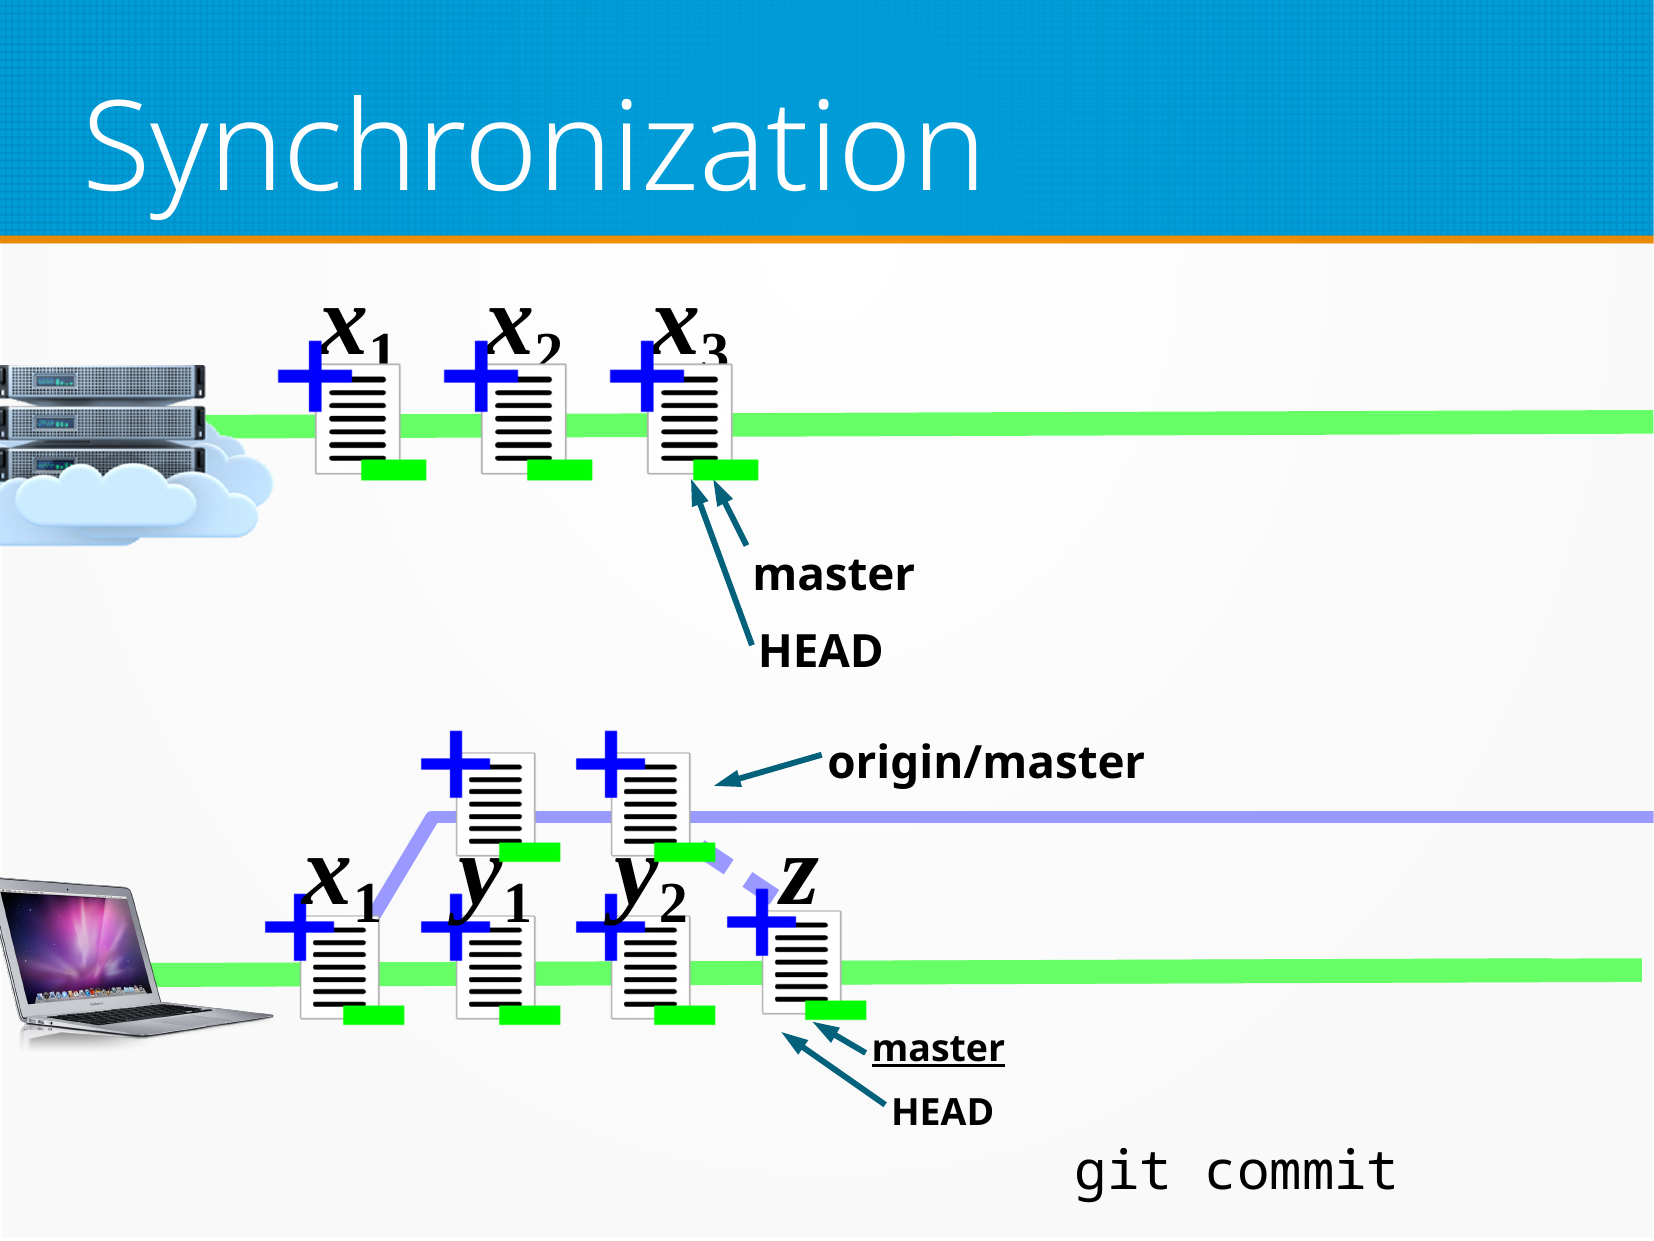

# Synchronization
x1
x2
x3
master
HEAD
origin/master
x1
y1
y2
z
master
HEAD
git commit